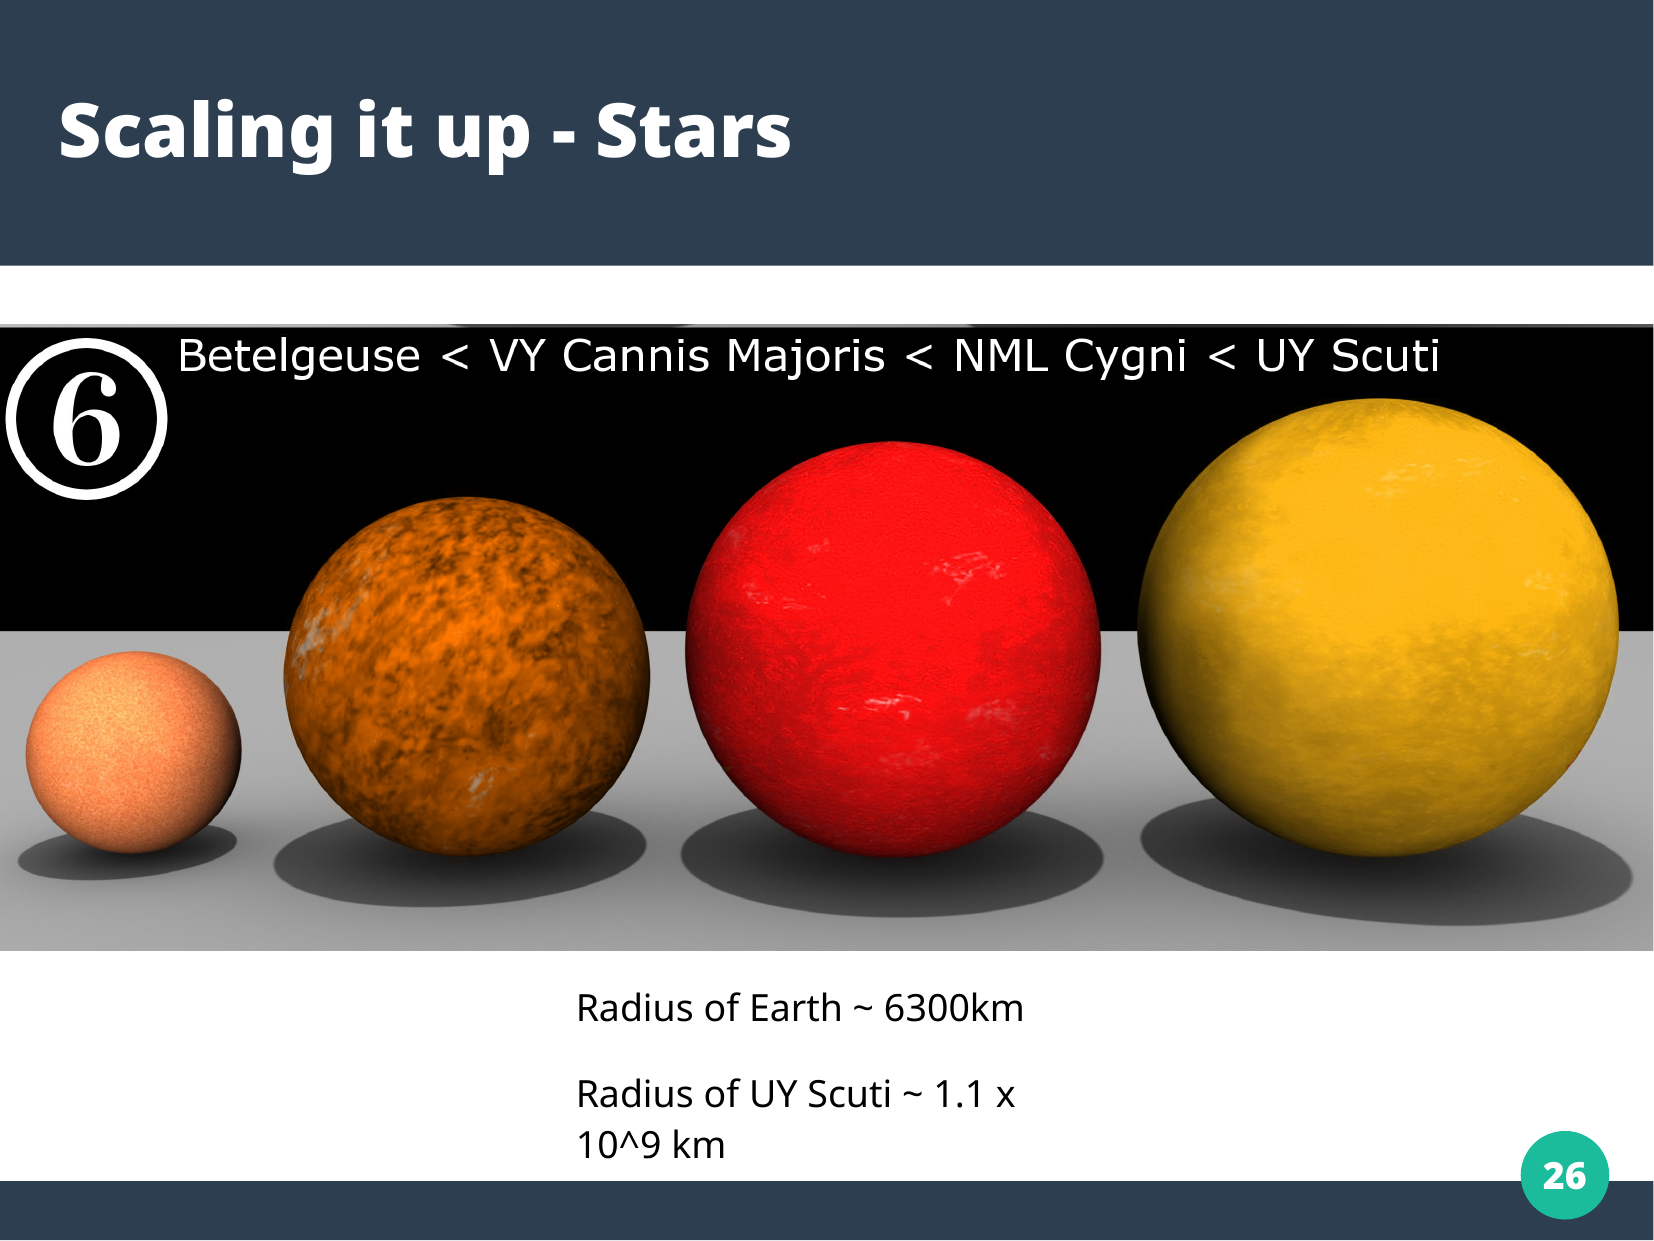

# Scaling it up - Stars
Radius of Earth ~ 6300km
Radius of UY Scuti ~ 1.1 x 10^9 km
26